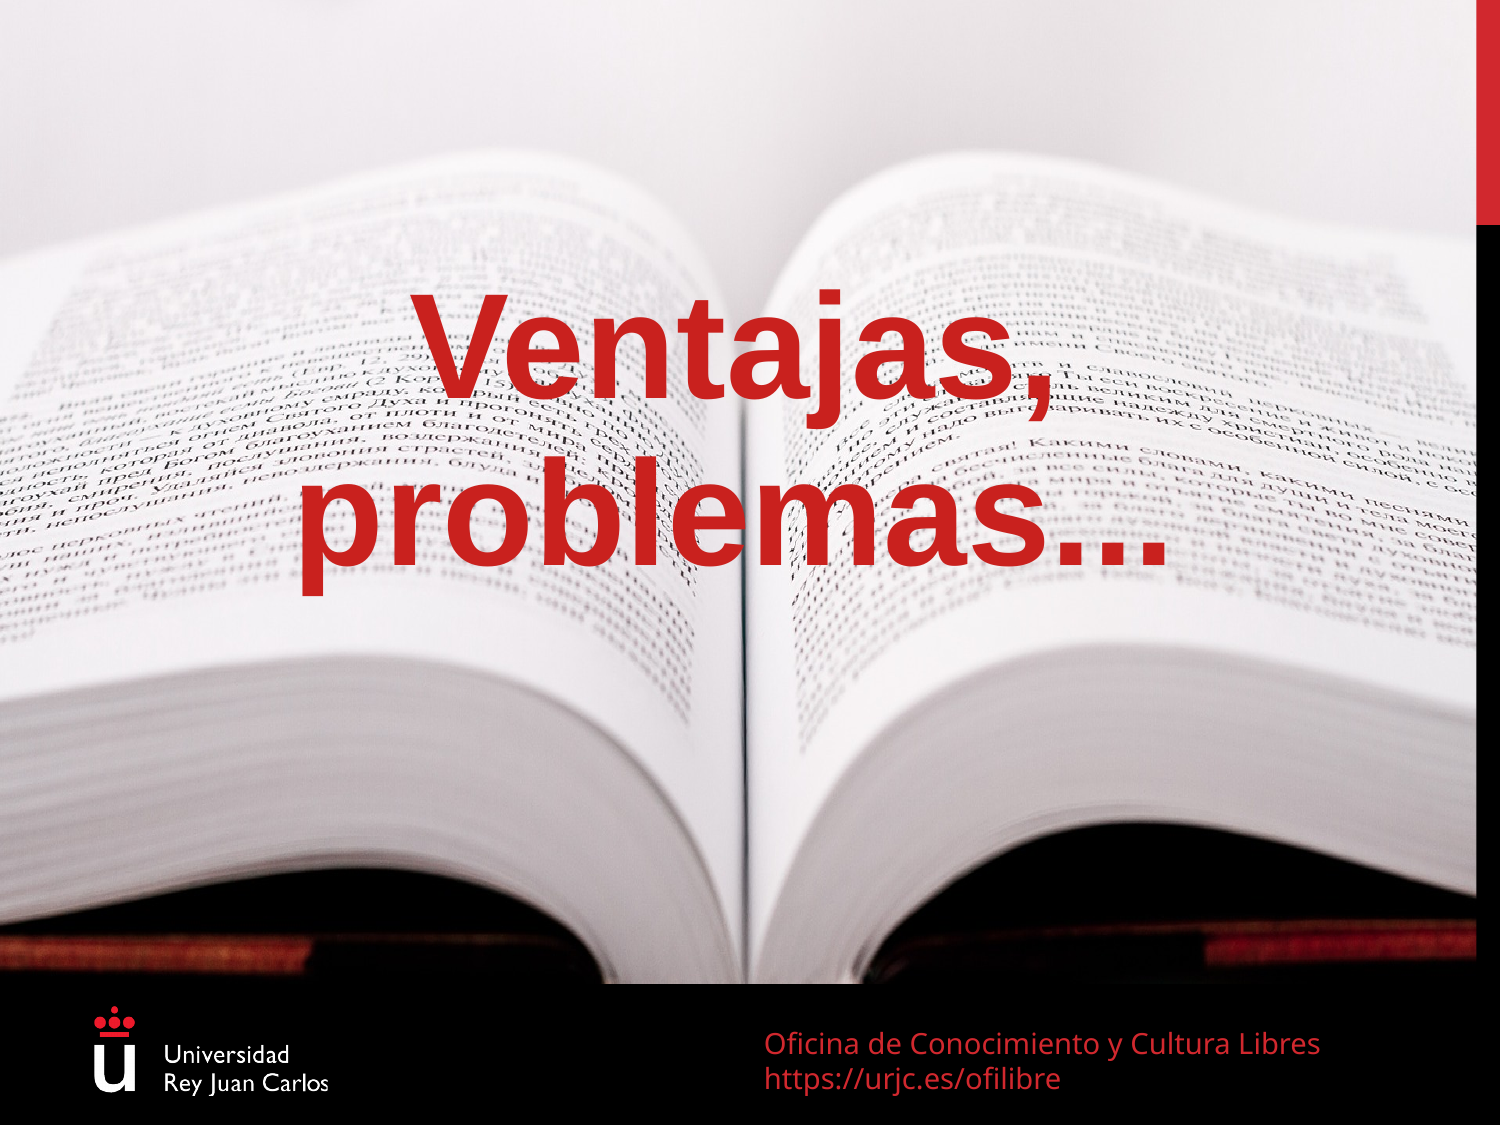

#
Ventajas, problemas...
Oficina de Conocimiento y Cultura Libres
https://urjc.es/ofilibre